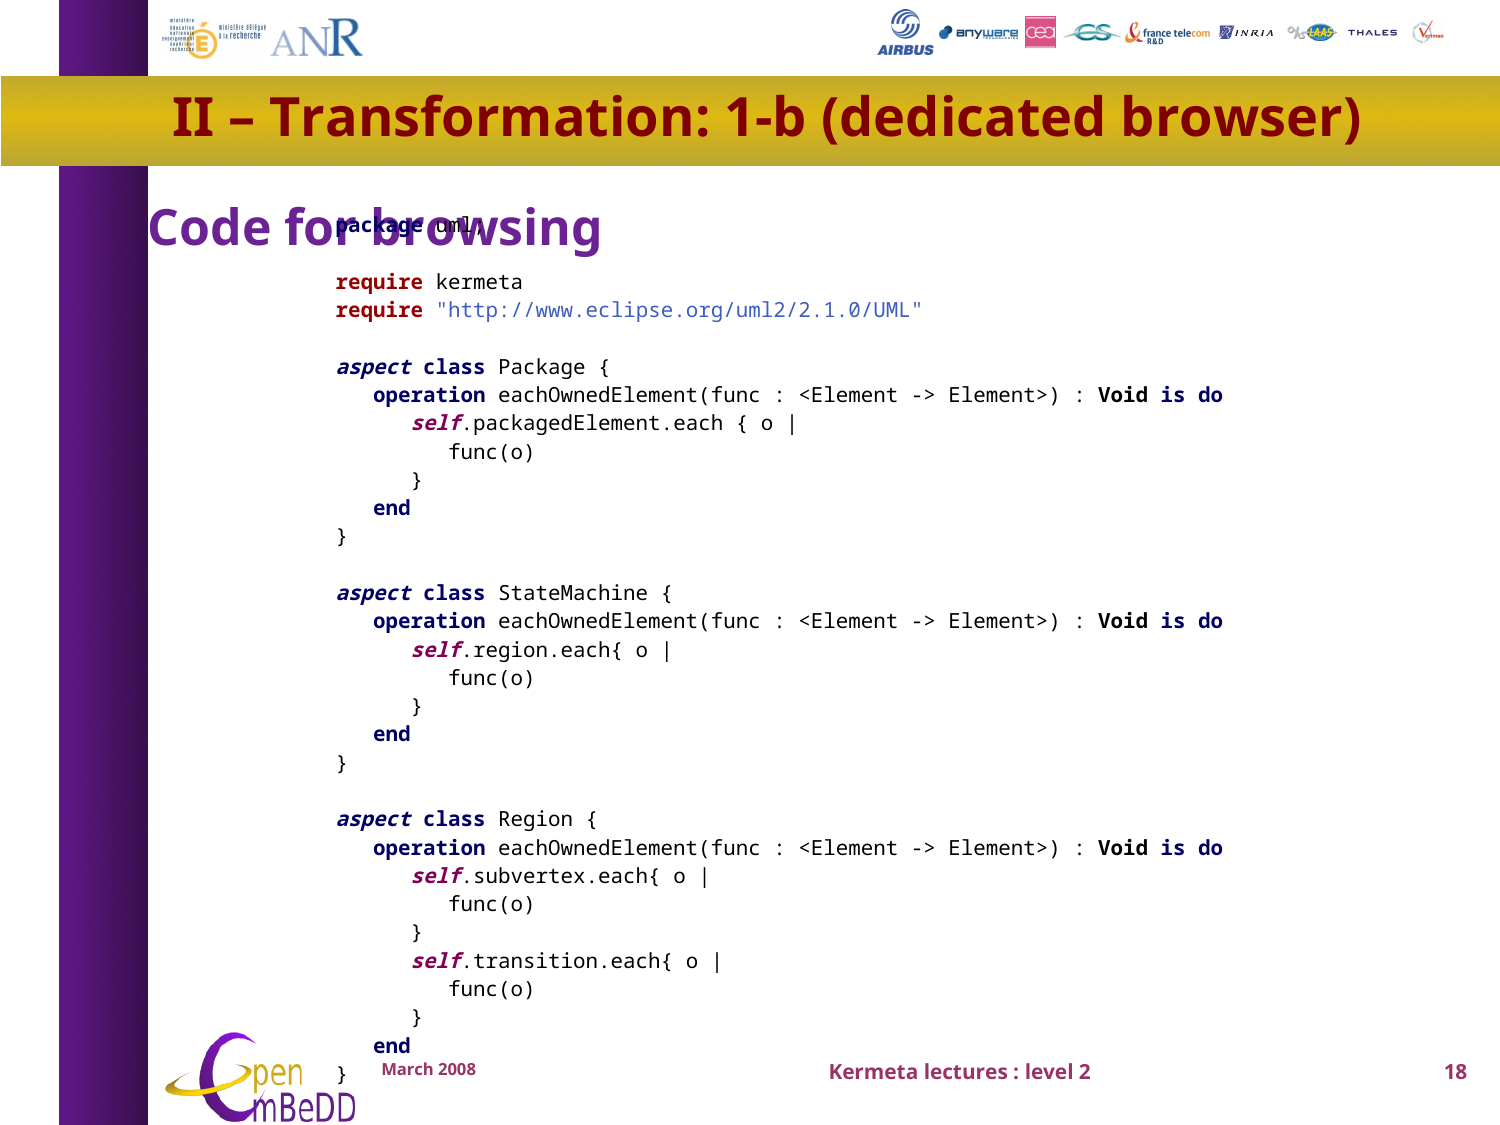

# II – Transformation: 1-b (dedicated browser)
Code for browsing
package uml;
require kermeta
require "http://www.eclipse.org/uml2/2.1.0/UML"
aspect class Package {
 operation eachOwnedElement(func : <Element -> Element>) : Void is do
 self.packagedElement.each { o |
 func(o)
 }
 end
}
aspect class StateMachine {
 operation eachOwnedElement(func : <Element -> Element>) : Void is do
 self.region.each{ o |
 func(o)
 }
 end
}
aspect class Region {
 operation eachOwnedElement(func : <Element -> Element>) : Void is do
 self.subvertex.each{ o |
 func(o)
 }
 self.transition.each{ o |
 func(o)
 }
 end
}
Pied de page
Pied de page fixe
18